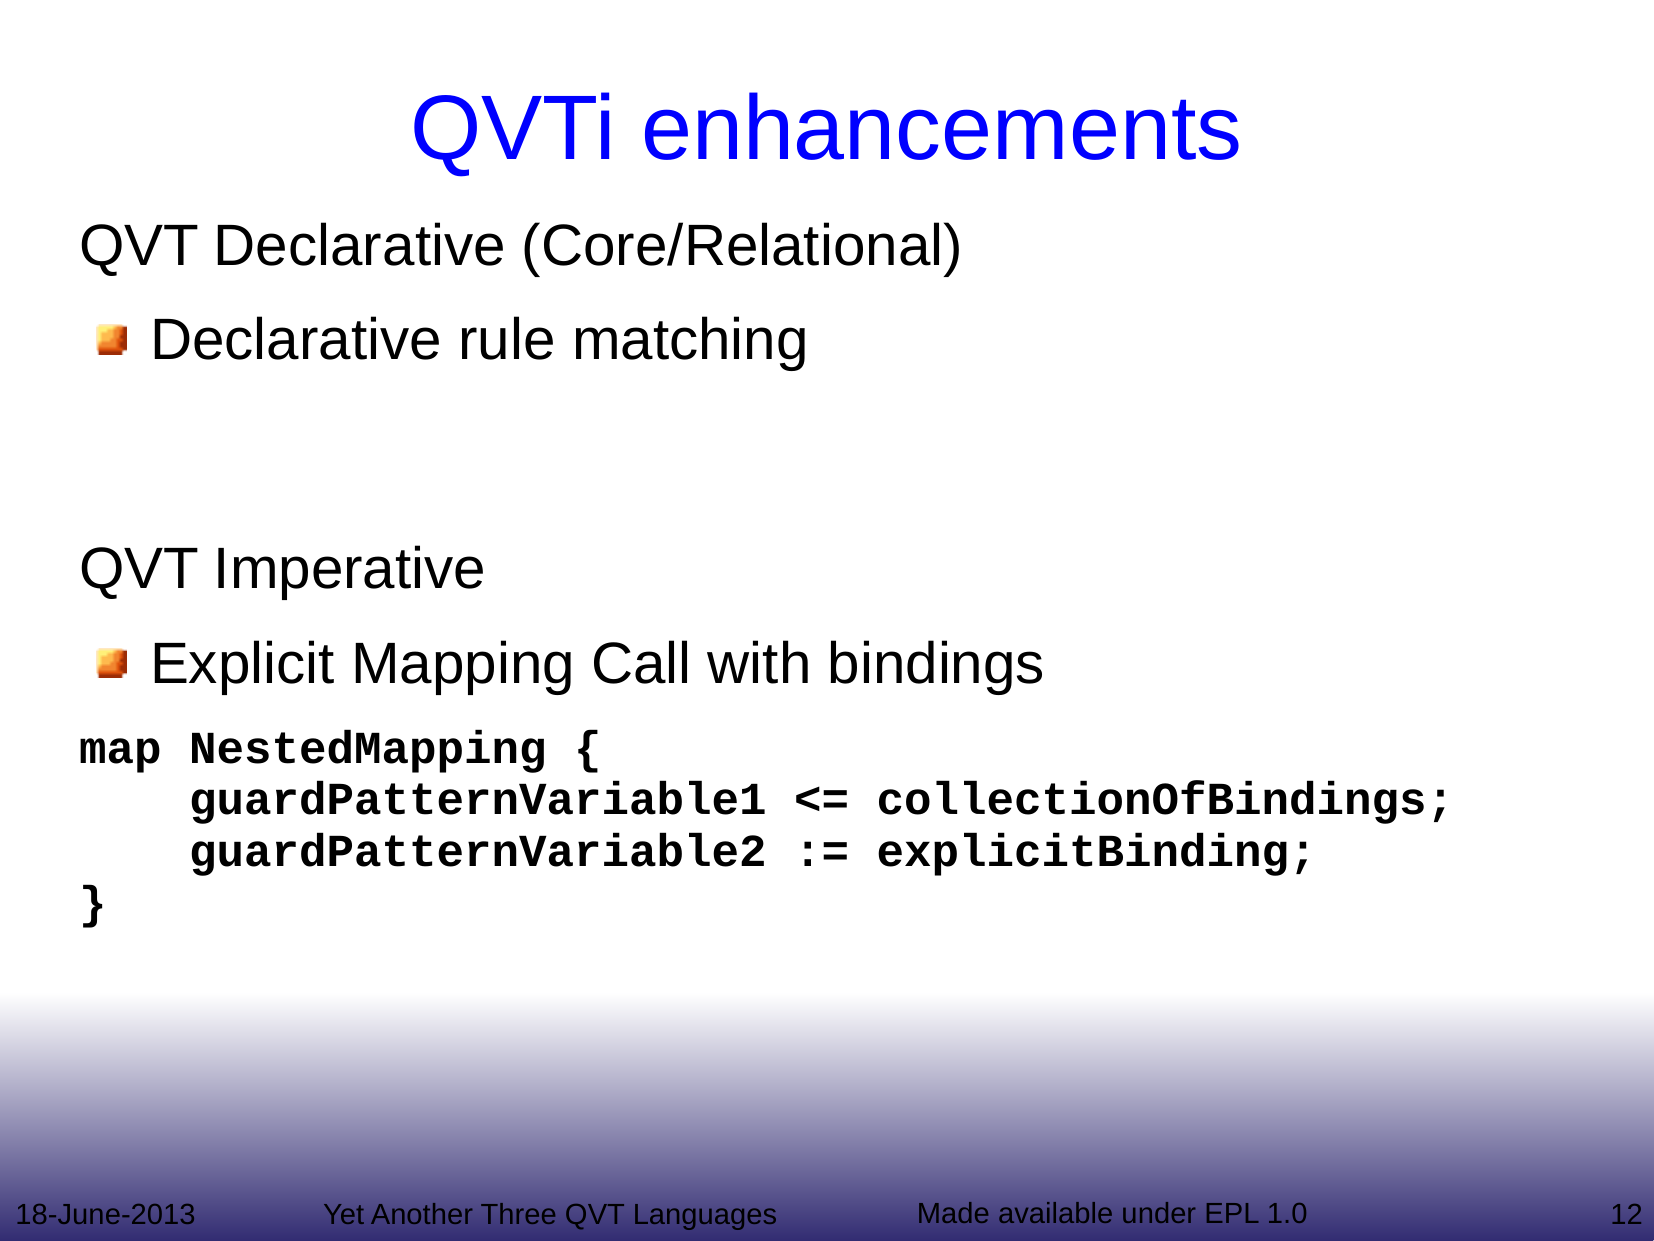

# QVTi enhancements
QVT Declarative (Core/Relational)
Declarative rule matching
QVT Imperative
Explicit Mapping Call with bindings
map NestedMapping {
 guardPatternVariable1 <= collectionOfBindings;
 guardPatternVariable2 := explicitBinding;
}
18-June-2013
Yet Another Three QVT Languages
12